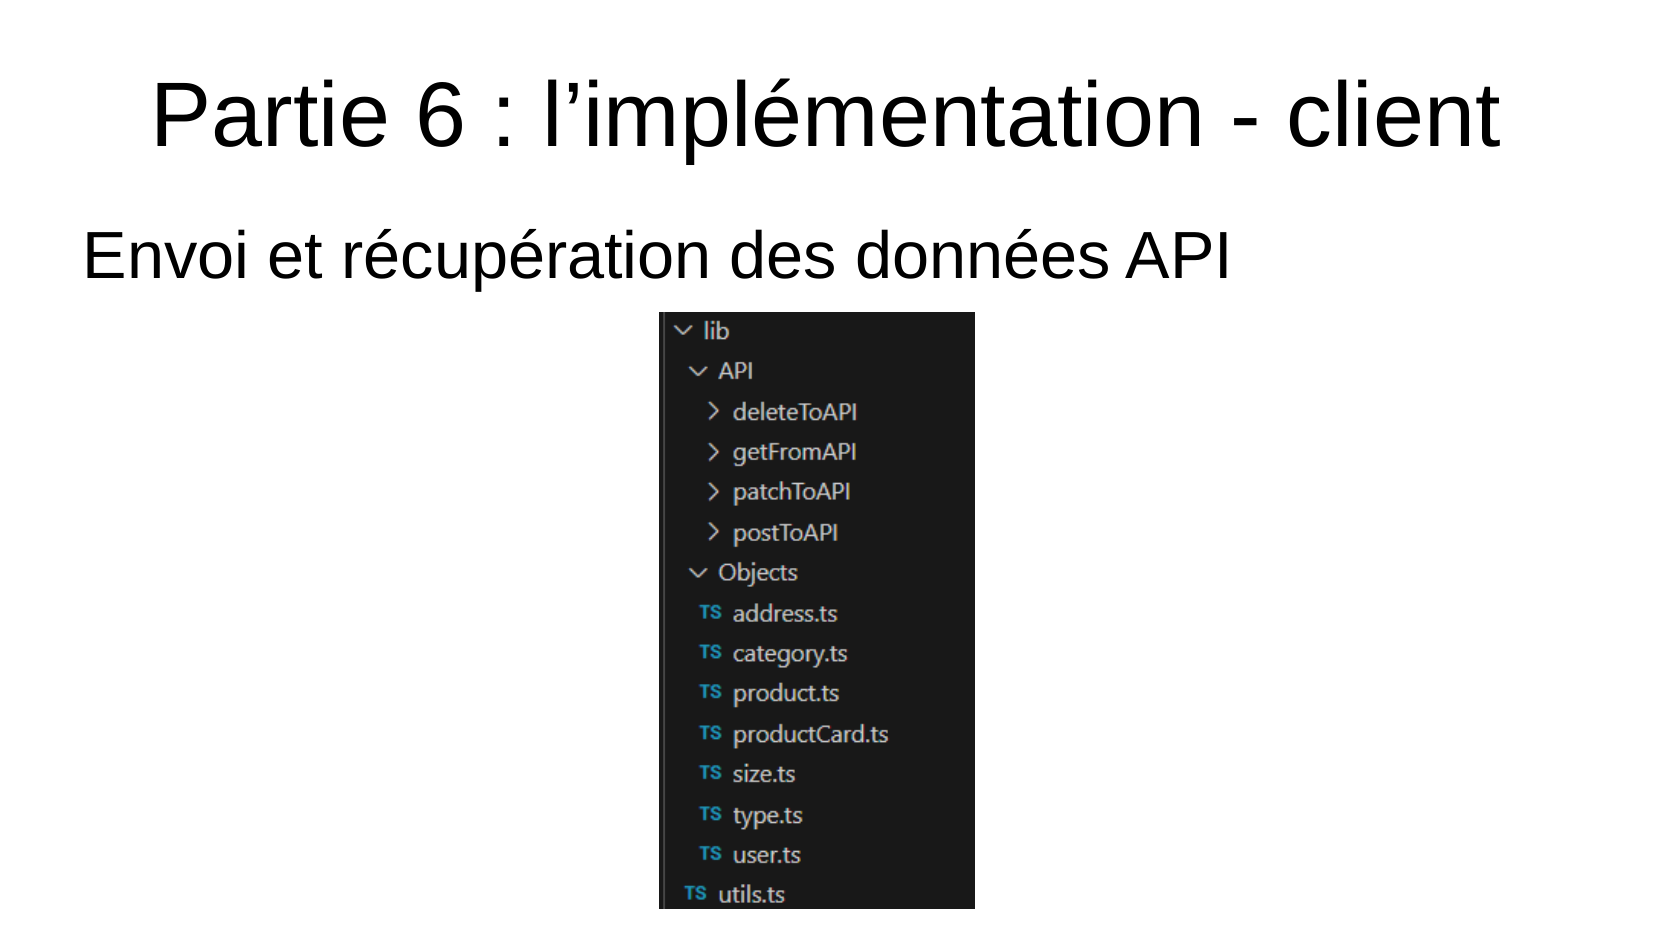

# Partie 6 : l’implémentation - client
Envoi et récupération des données API